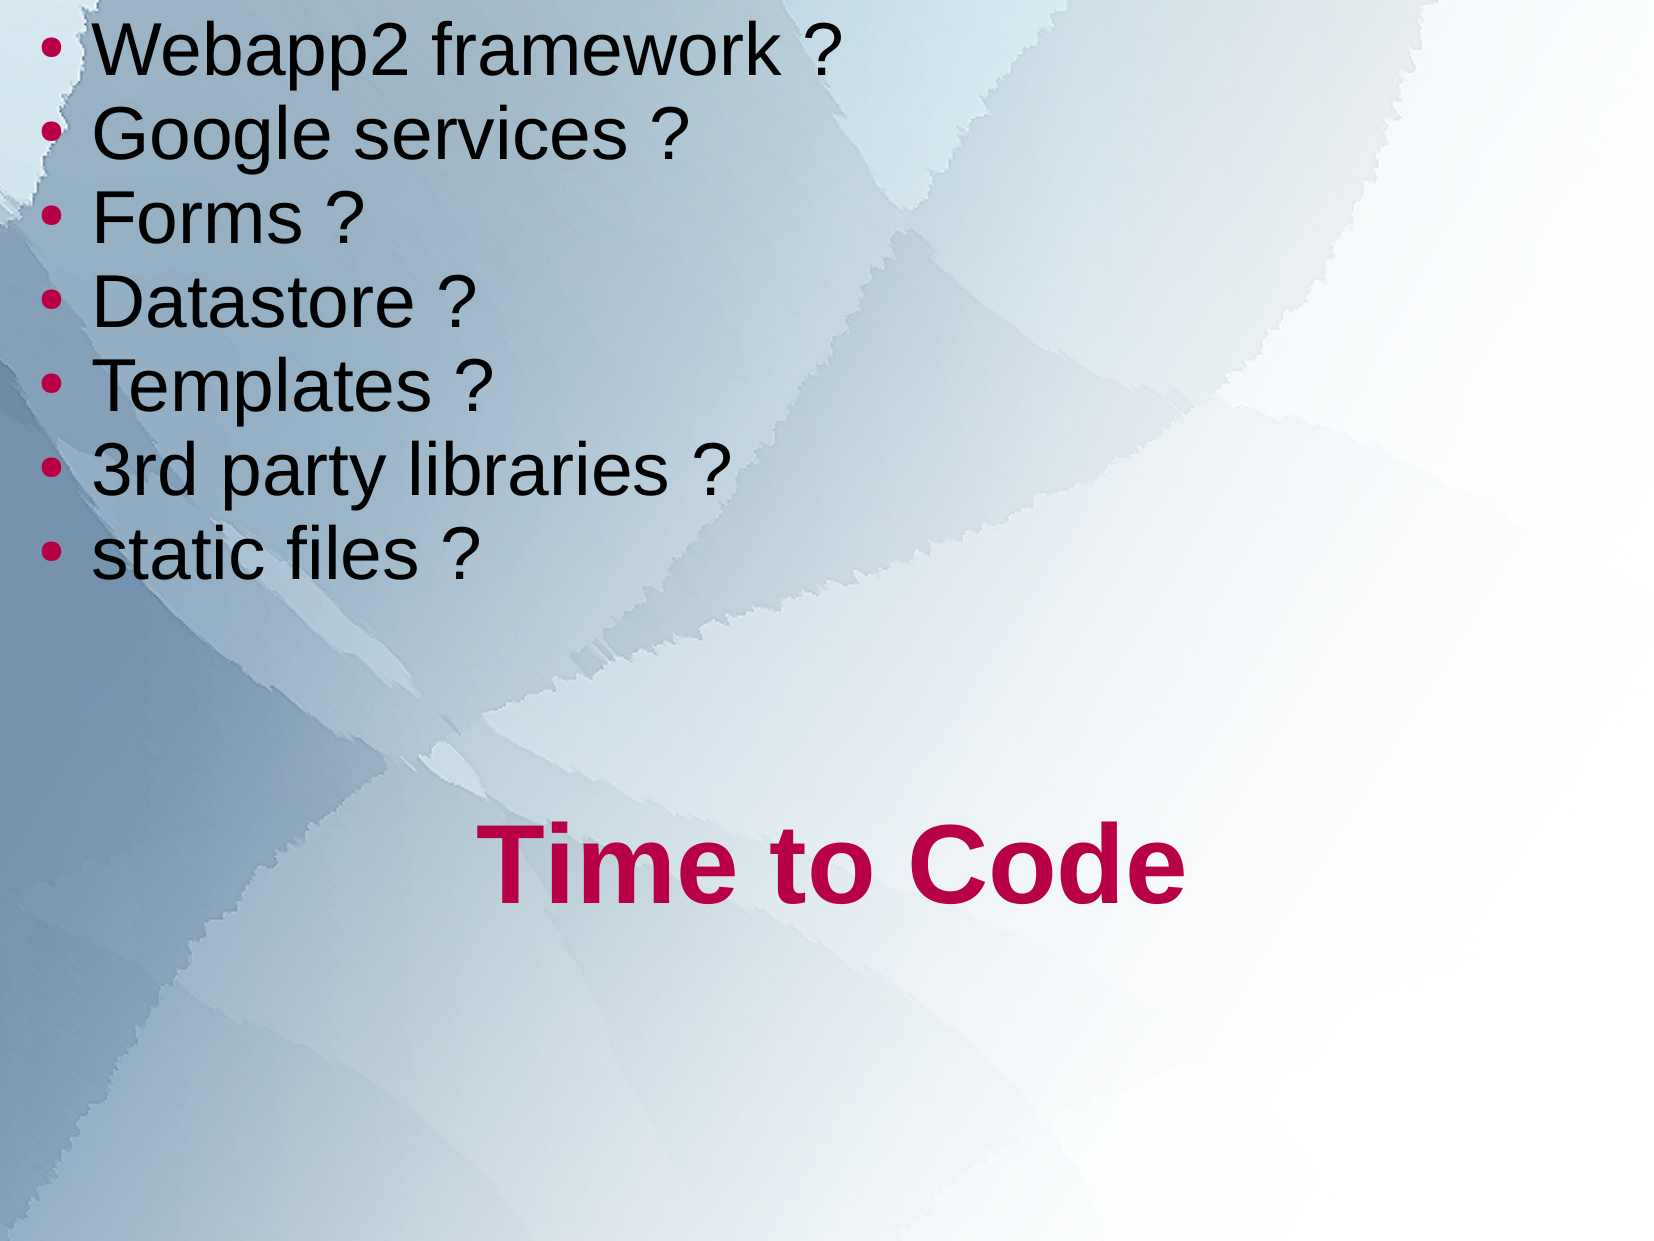

Webapp2 framework ?
Google services ?
Forms ?
Datastore ?
Templates ?
3rd party libraries ?
static files ?
# Time to Code